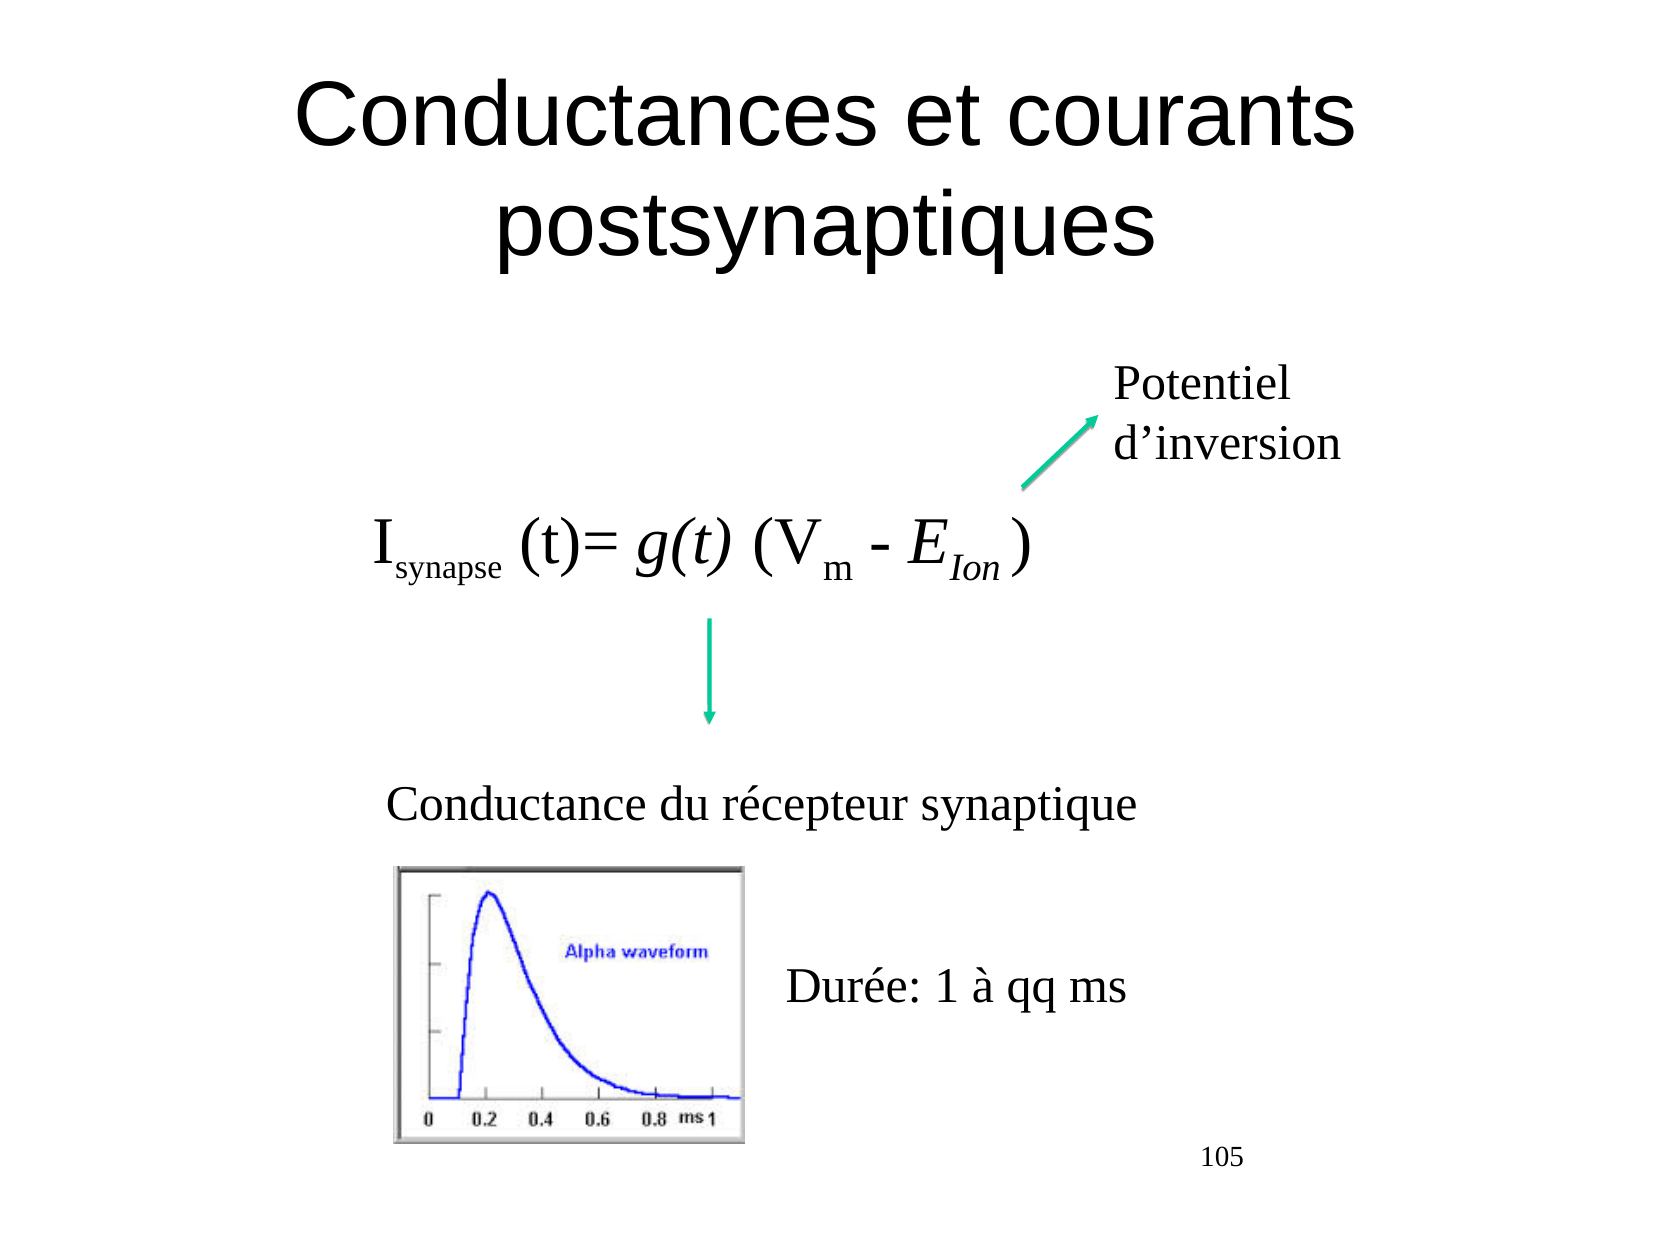

# Conductances et courants postsynaptiques
Potentiel d’inversion
Isynapse (t)= g(t) (Vm - EIon )
Conductance du récepteur synaptique
Durée: 1 à qq ms
105